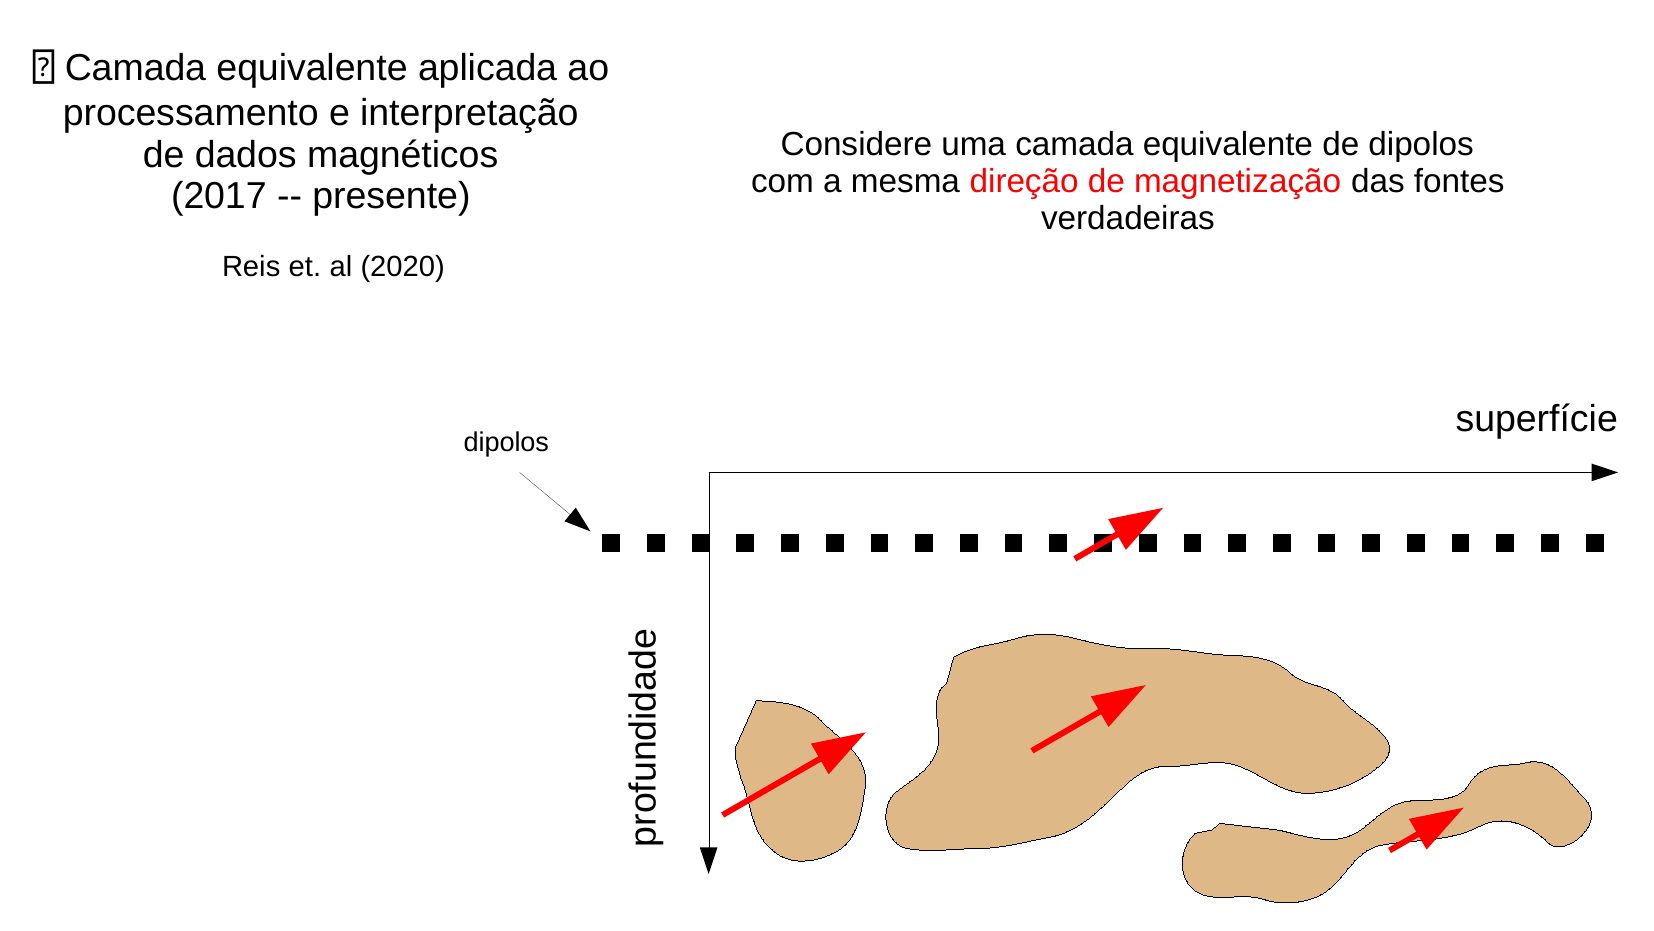

⍰ Camada equivalente aplicada ao processamento e interpretação
de dados magnéticos
(2017 -- presente)
Considere uma camada equivalente de dipolos com a mesma direção de magnetização das fontes verdadeiras
Reis et. al (2020)
superfície
dipolos
profundidade